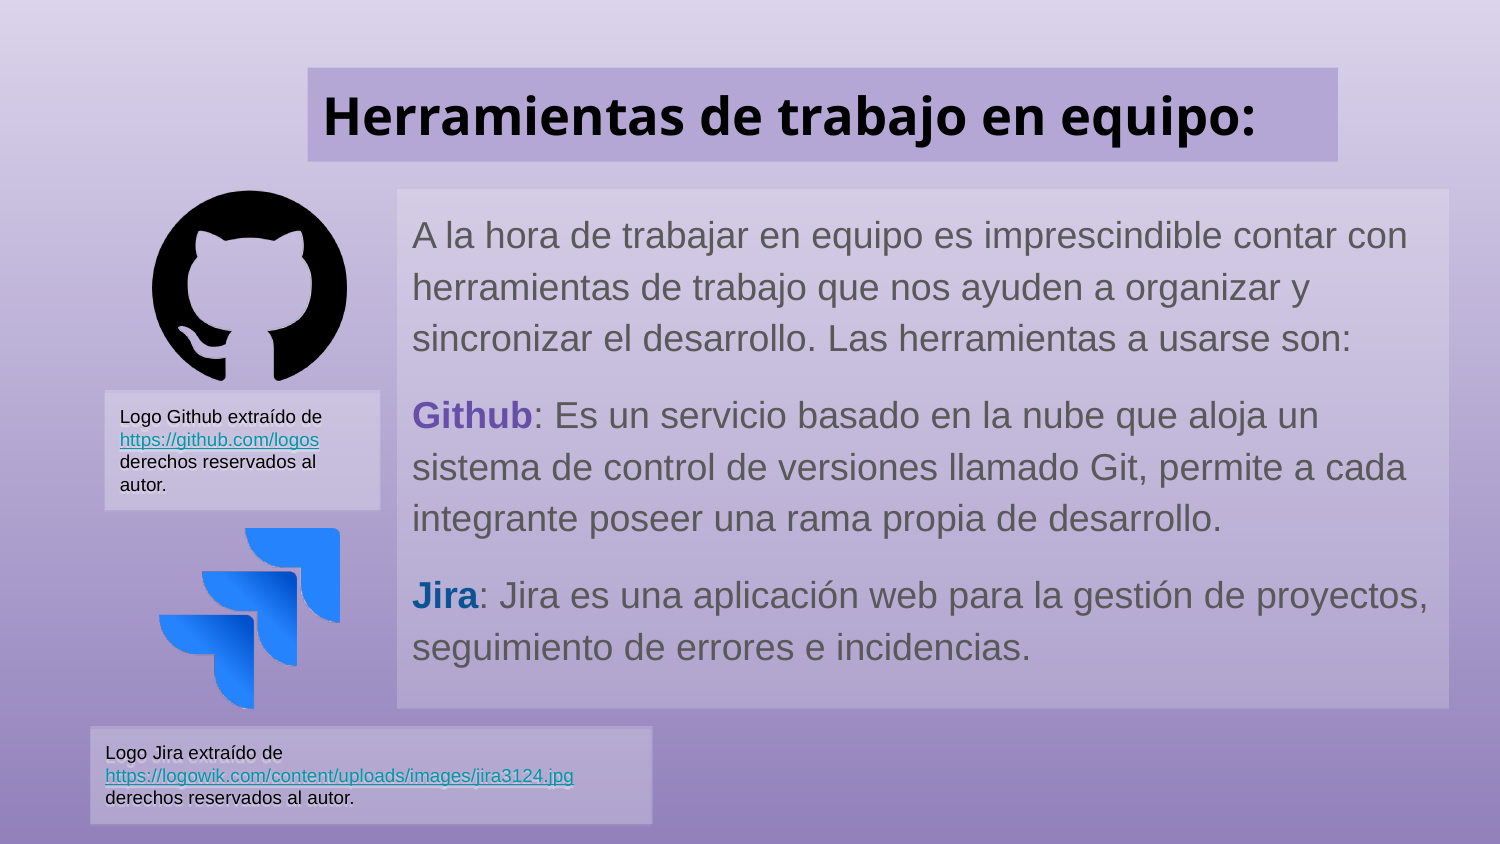

# Herramientas de trabajo en equipo:
A la hora de trabajar en equipo es imprescindible contar con herramientas de trabajo que nos ayuden a organizar y sincronizar el desarrollo. Las herramientas a usarse son:
Github: Es un servicio basado en la nube que aloja un sistema de control de versiones llamado Git, permite a cada integrante poseer una rama propia de desarrollo.
Jira: Jira es una aplicación web para la gestión de proyectos, seguimiento de errores e incidencias.
Logo Github extraído de https://github.com/logos
derechos reservados al autor.
Logo Jira extraído de
https://logowik.com/content/uploads/images/jira3124.jpg
derechos reservados al autor.